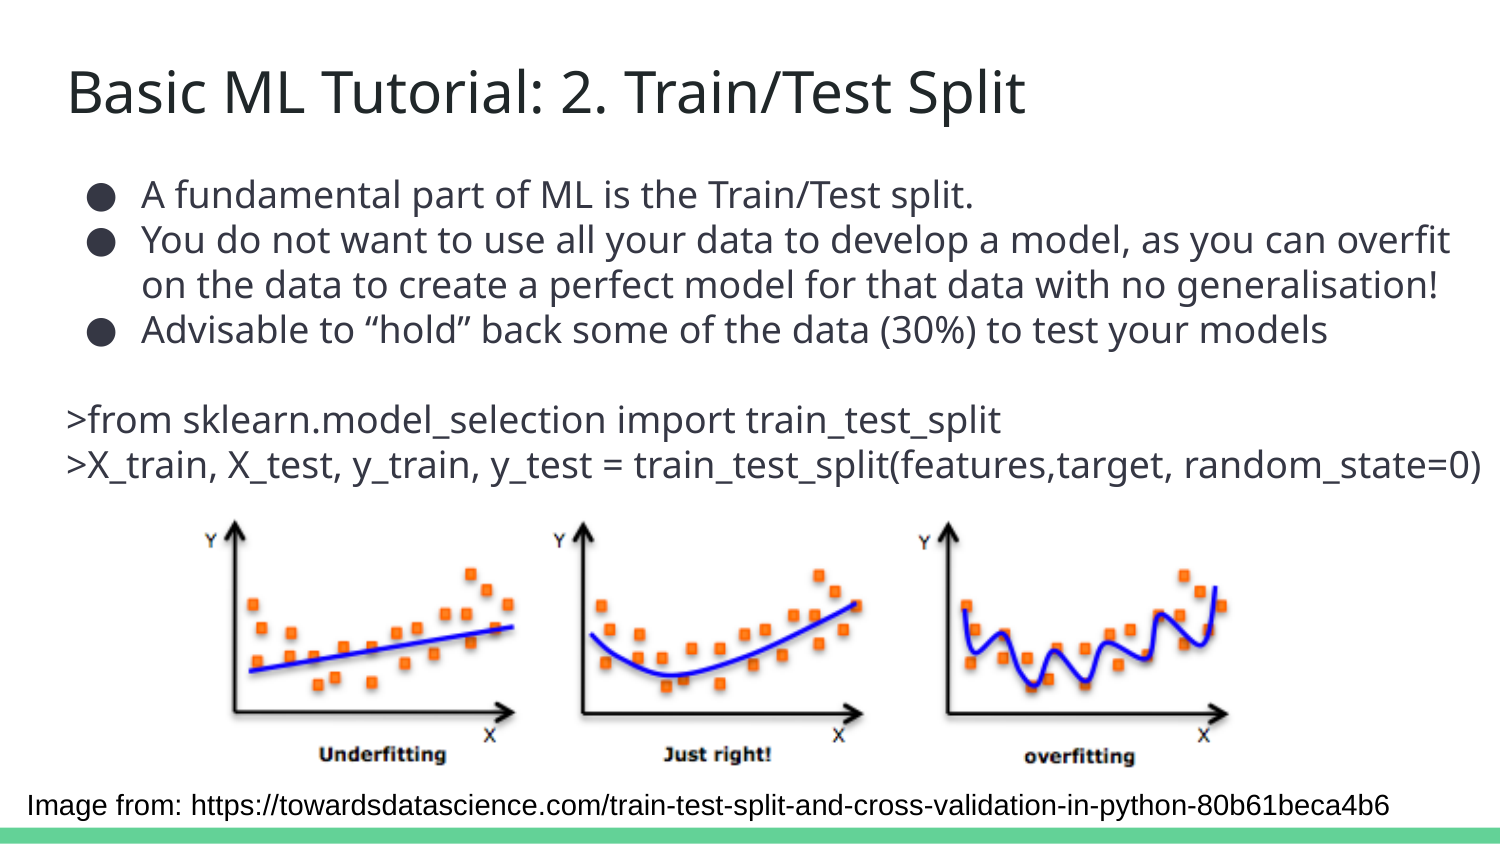

# Basic ML Tutorial: 2. Train/Test Split
A fundamental part of ML is the Train/Test split.
You do not want to use all your data to develop a model, as you can overfit on the data to create a perfect model for that data with no generalisation!
Advisable to “hold” back some of the data (30%) to test your models
>from sklearn.model_selection import train_test_split
>X_train, X_test, y_train, y_test = train_test_split(features,target, random_state=0)
Image from: https://towardsdatascience.com/train-test-split-and-cross-validation-in-python-80b61beca4b6